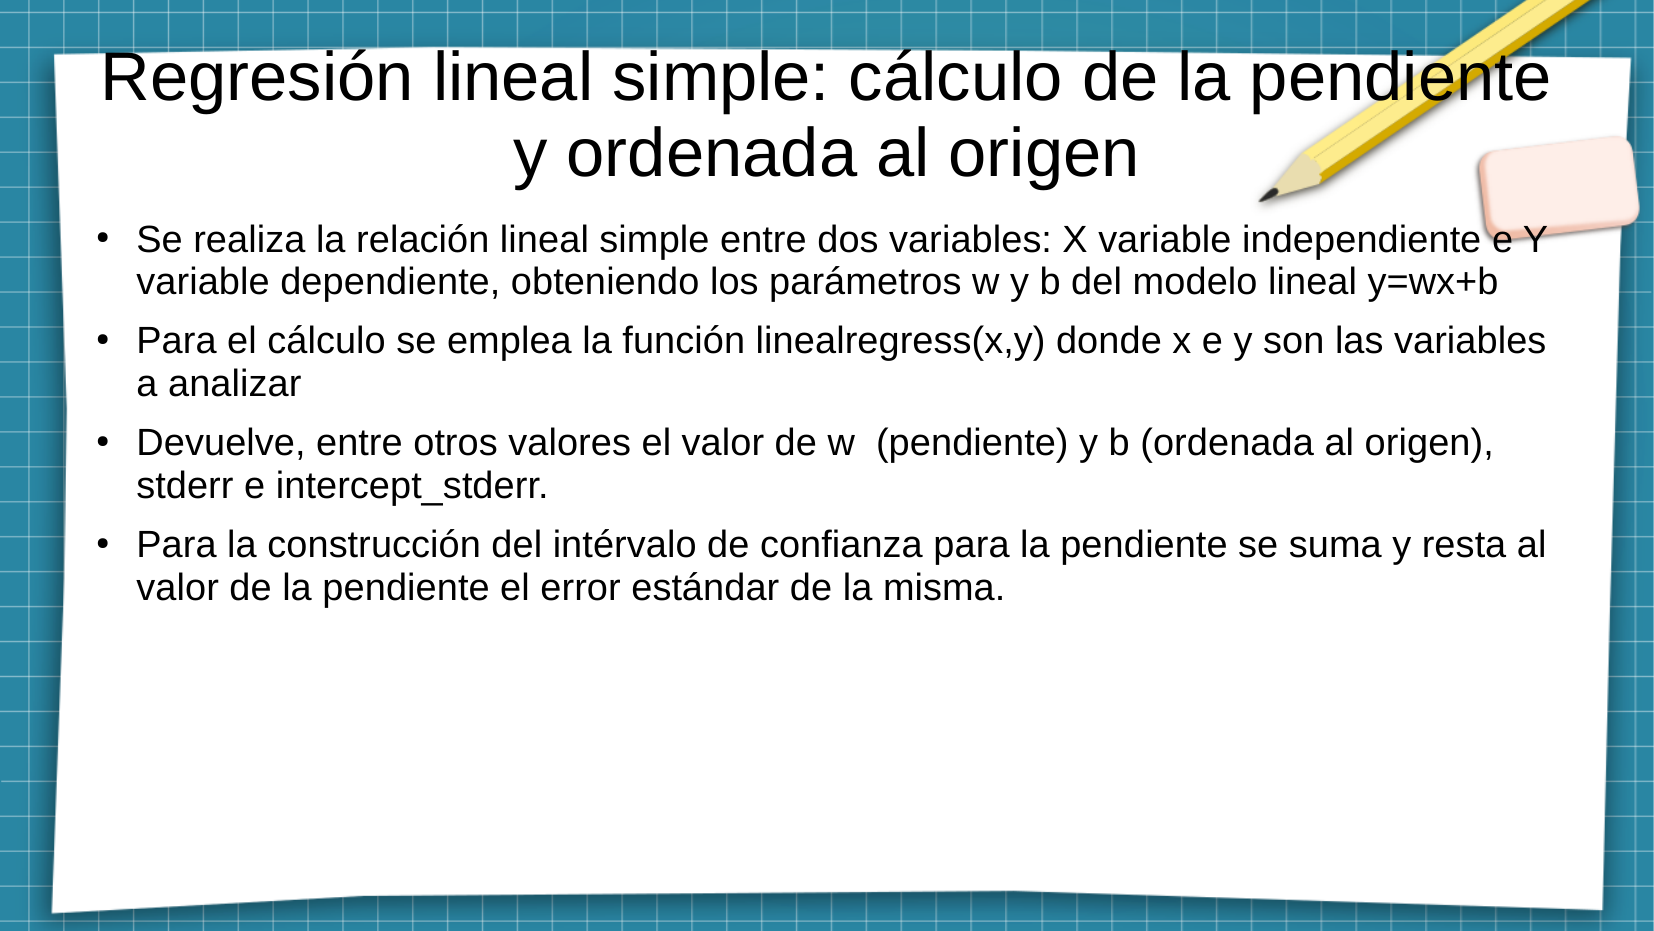

# Regresión lineal simple: cálculo de la pendiente y ordenada al origen
Se realiza la relación lineal simple entre dos variables: X variable independiente e Y variable dependiente, obteniendo los parámetros w y b del modelo lineal y=wx+b
Para el cálculo se emplea la función linealregress(x,y) donde x e y son las variables a analizar
Devuelve, entre otros valores el valor de w (pendiente) y b (ordenada al origen), stderr e intercept_stderr.
Para la construcción del intérvalo de confianza para la pendiente se suma y resta al valor de la pendiente el error estándar de la misma.